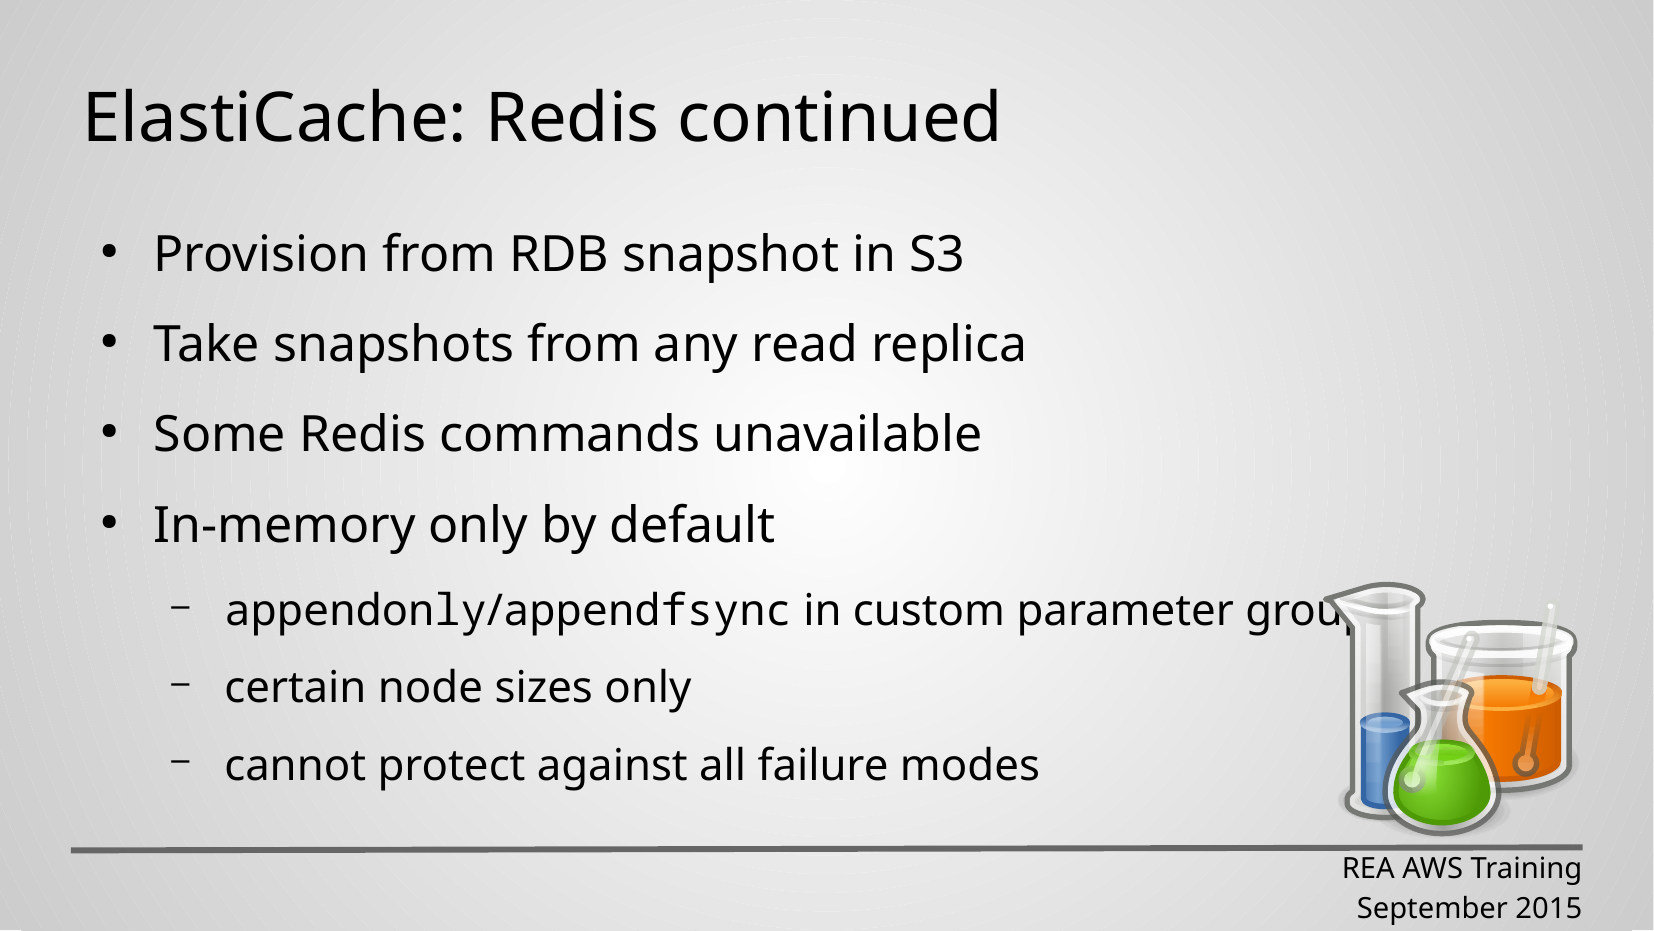

# ElastiCache: Redis continued
Provision from RDB snapshot in S3
Take snapshots from any read replica
Some Redis commands unavailable
In-memory only by default
appendonly/appendfsync in custom parameter group
certain node sizes only
cannot protect against all failure modes